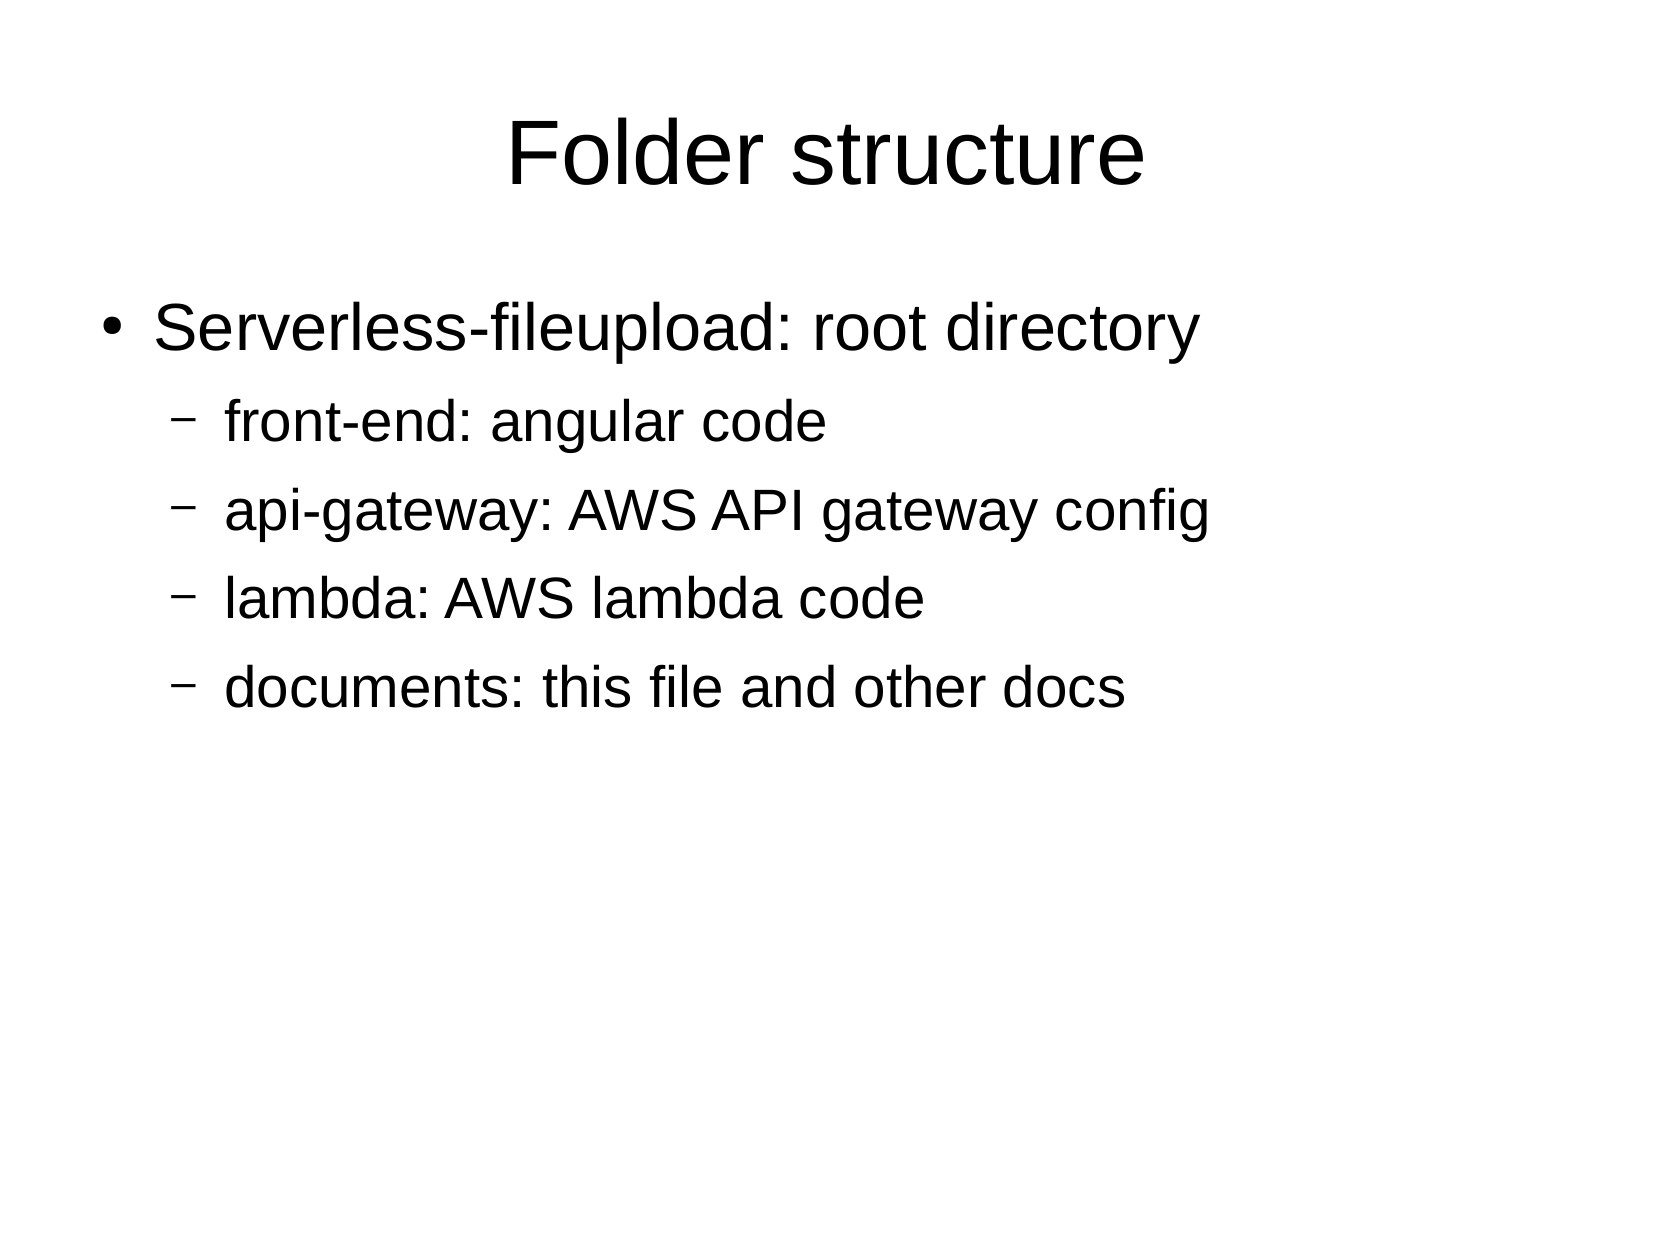

# Folder structure
Serverless-fileupload: root directory
front-end: angular code
api-gateway: AWS API gateway config
lambda: AWS lambda code
documents: this file and other docs